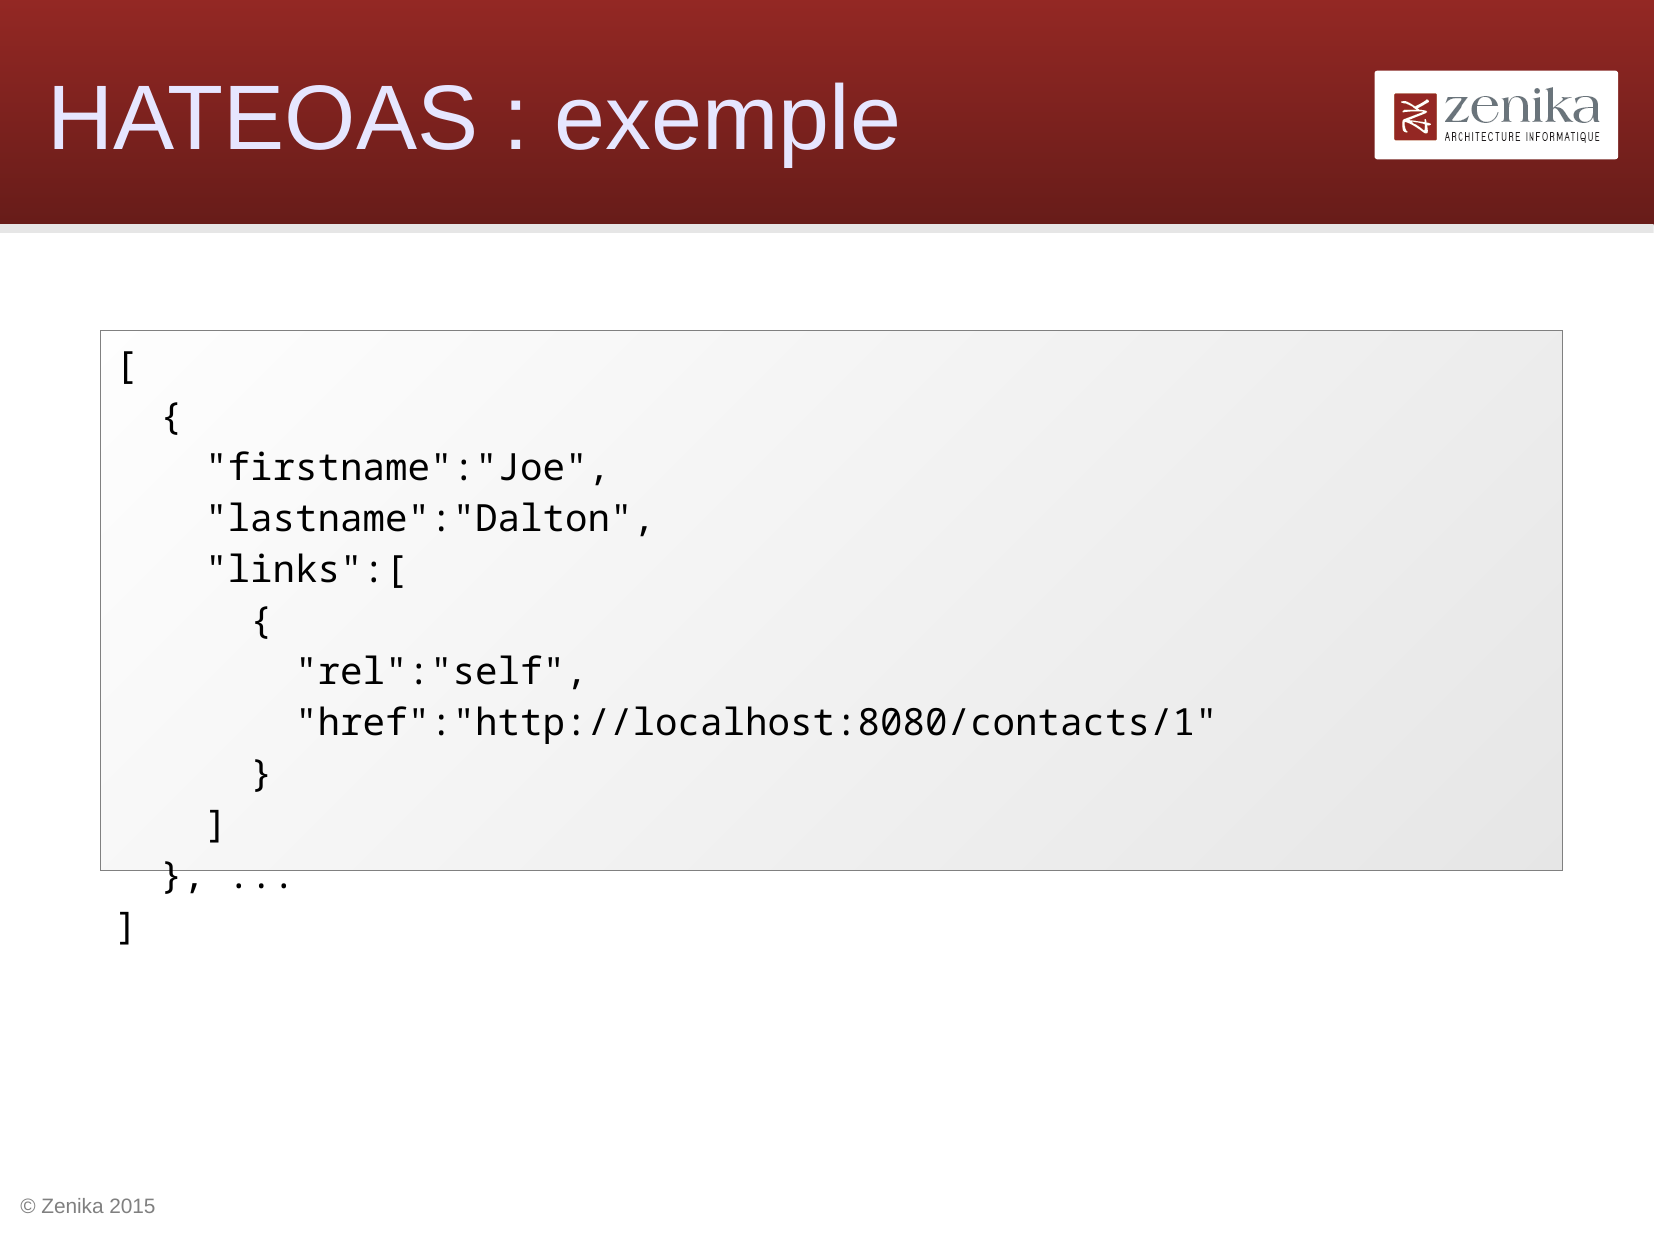

# HATEOAS : exemple
[
 {
 "firstname":"Joe",
 "lastname":"Dalton",
 "links":[
 {
 "rel":"self",
 "href":"http://localhost:8080/contacts/1"
 }
 ]
 }, ...
]